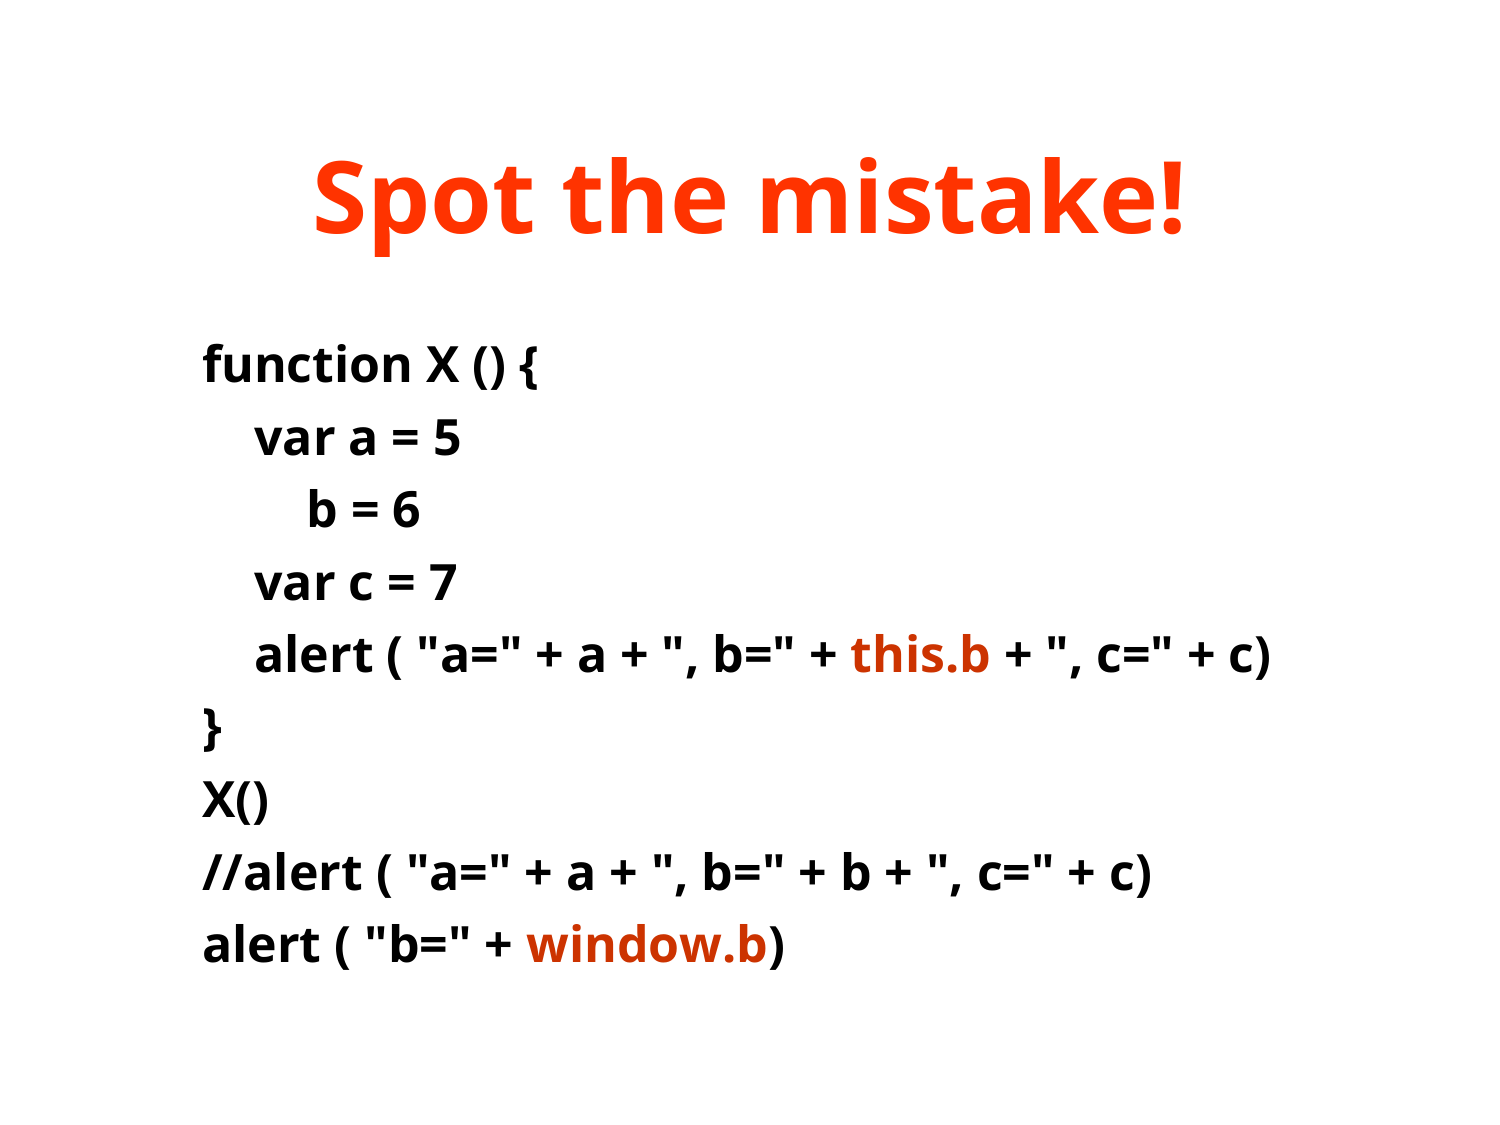

# Spot the mistake!
function X () {
 var a = 5
 b = 6
 var c = 7
 alert ( "a=" + a + ", b=" + this.b + ", c=" + c)
}
X()
//alert ( "a=" + a + ", b=" + b + ", c=" + c)
alert ( "b=" + window.b)